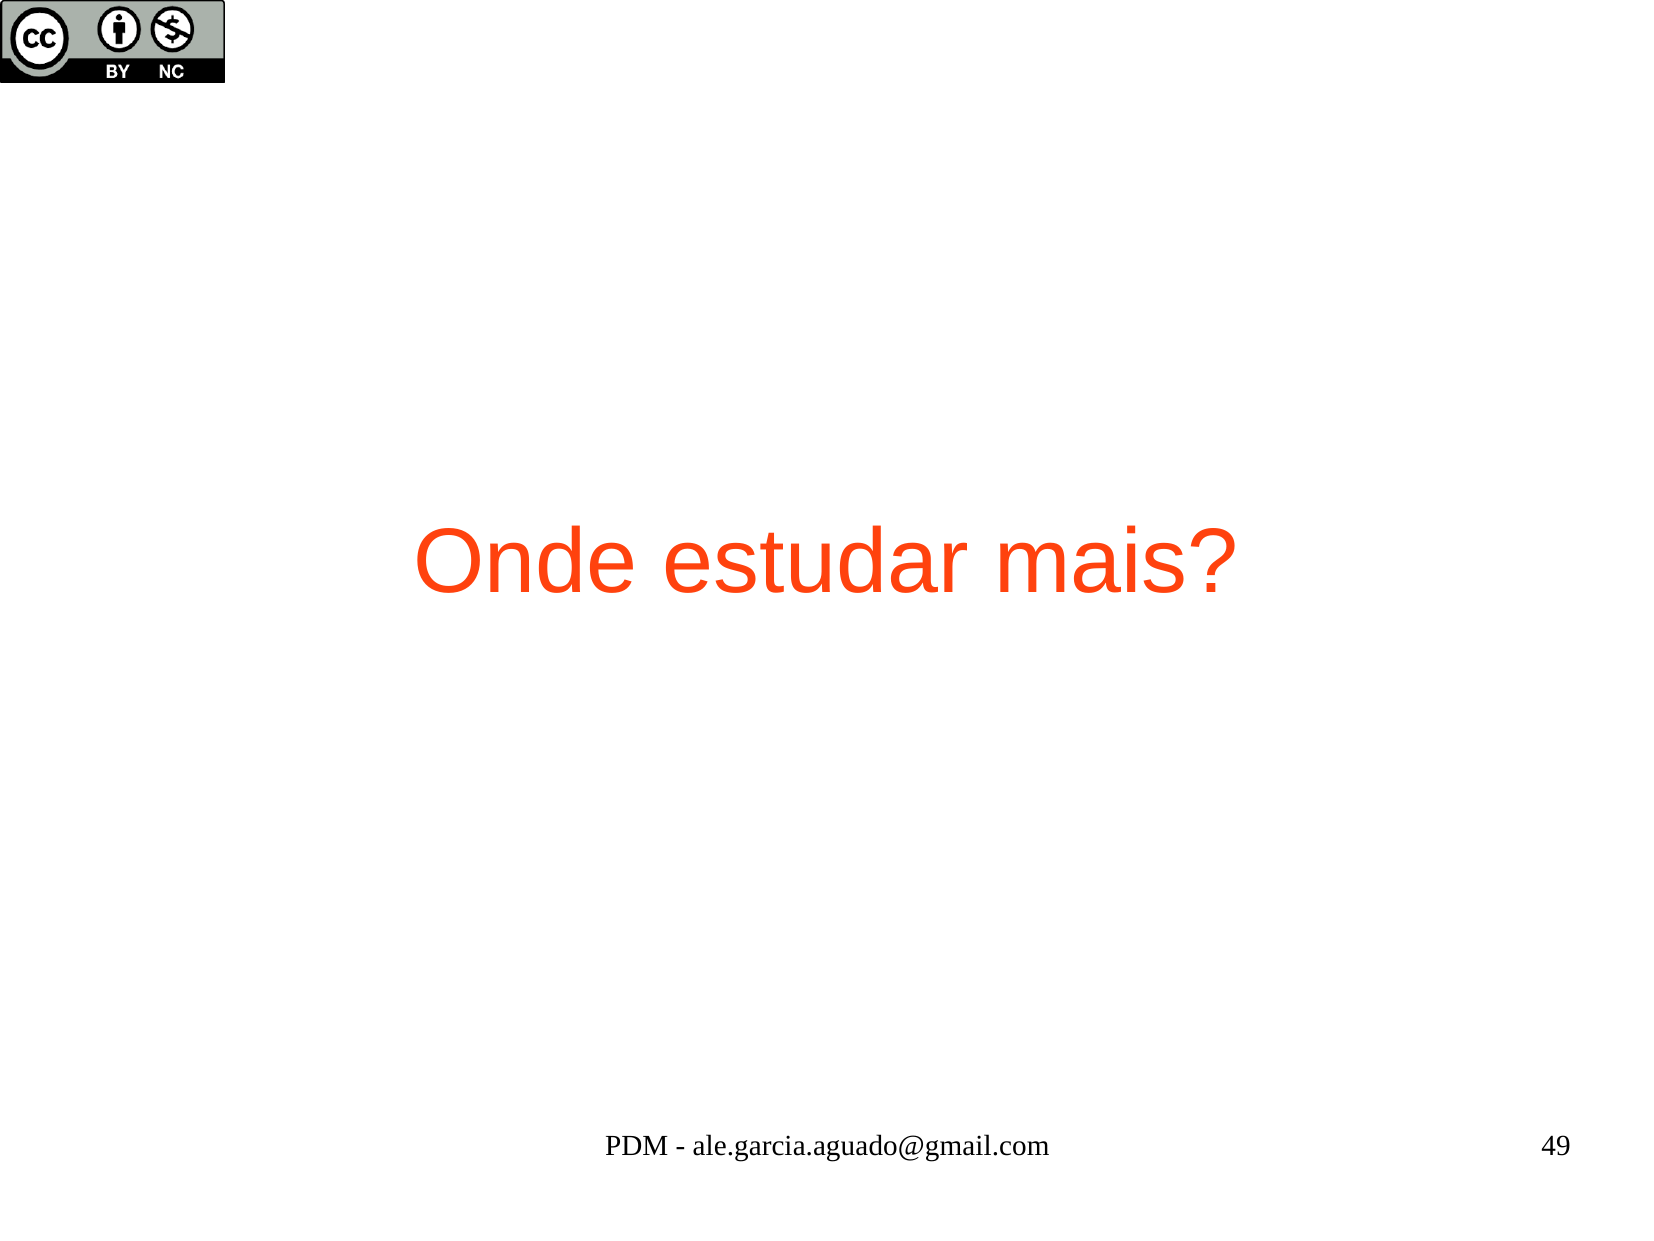

# Onde estudar mais?
PDM - ale.garcia.aguado@gmail.com
49